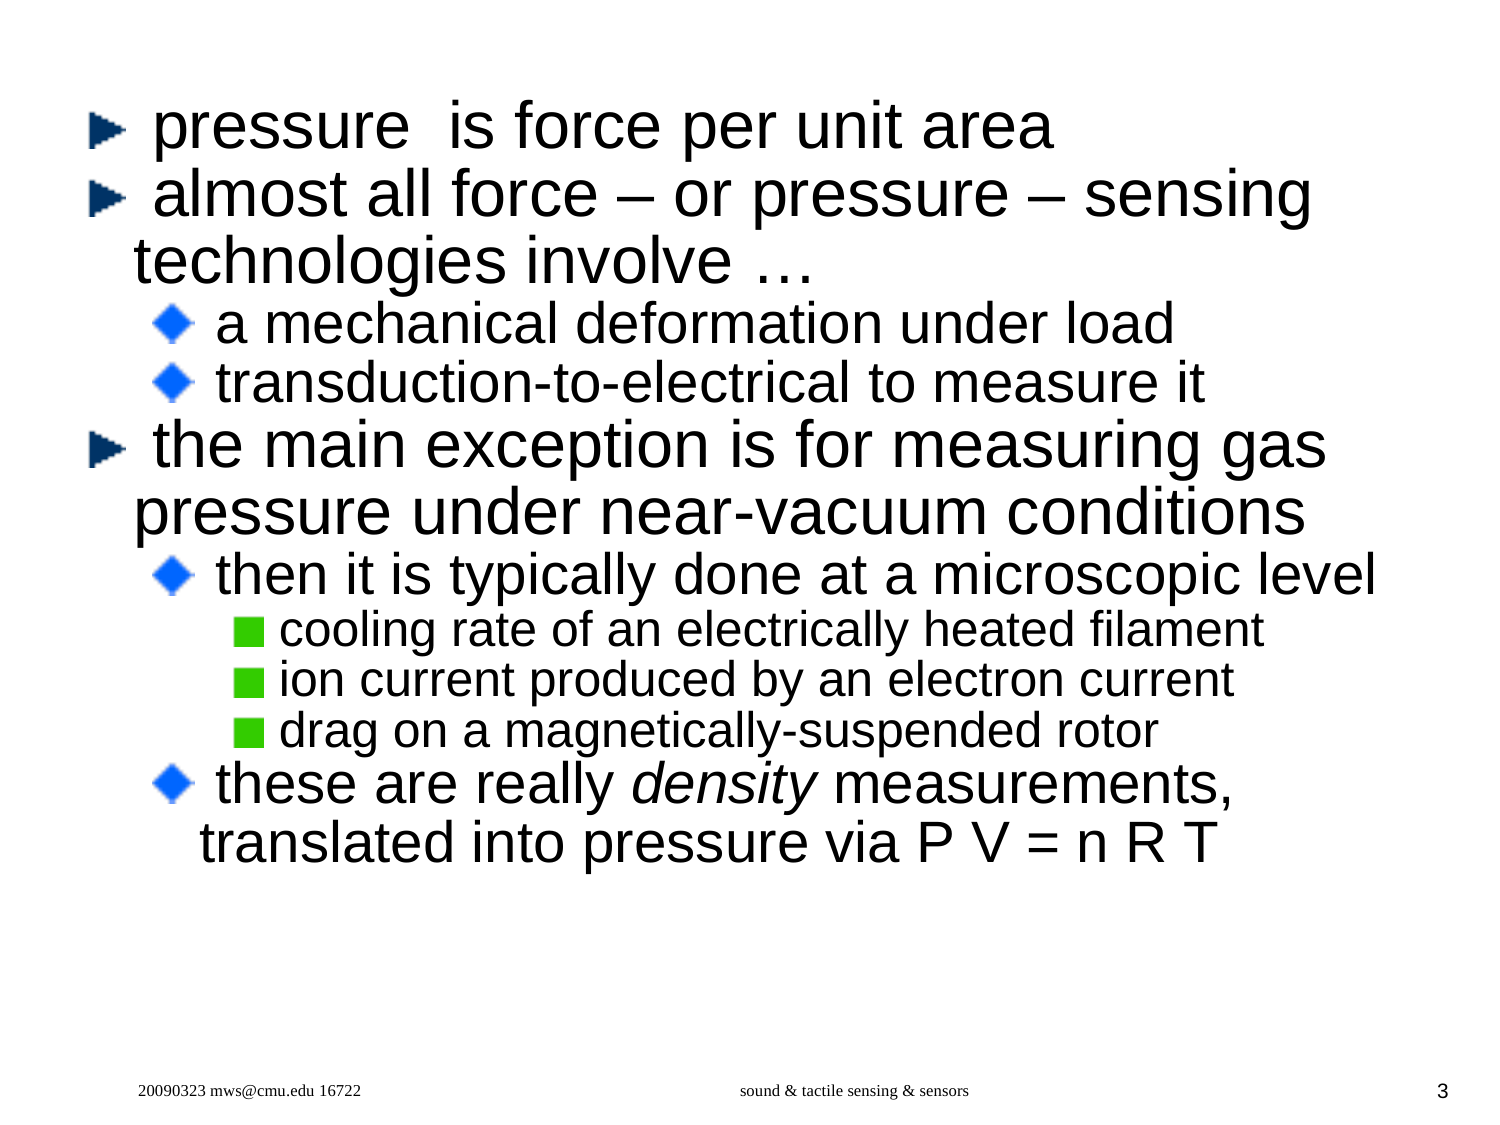

# pressure is force per unit area
 almost all force – or pressure – sensing technologies involve …
 a mechanical deformation under load
 transduction-to-electrical to measure it
 the main exception is for measuring gas pressure under near-vacuum conditions
 then it is typically done at a microscopic level
 cooling rate of an electrically heated filament
 ion current produced by an electron current
 drag on a magnetically-suspended rotor
 these are really density measurements, translated into pressure via P V = n R T
3
20090323 mws@cmu.edu 16722
sound & tactile sensing & sensors